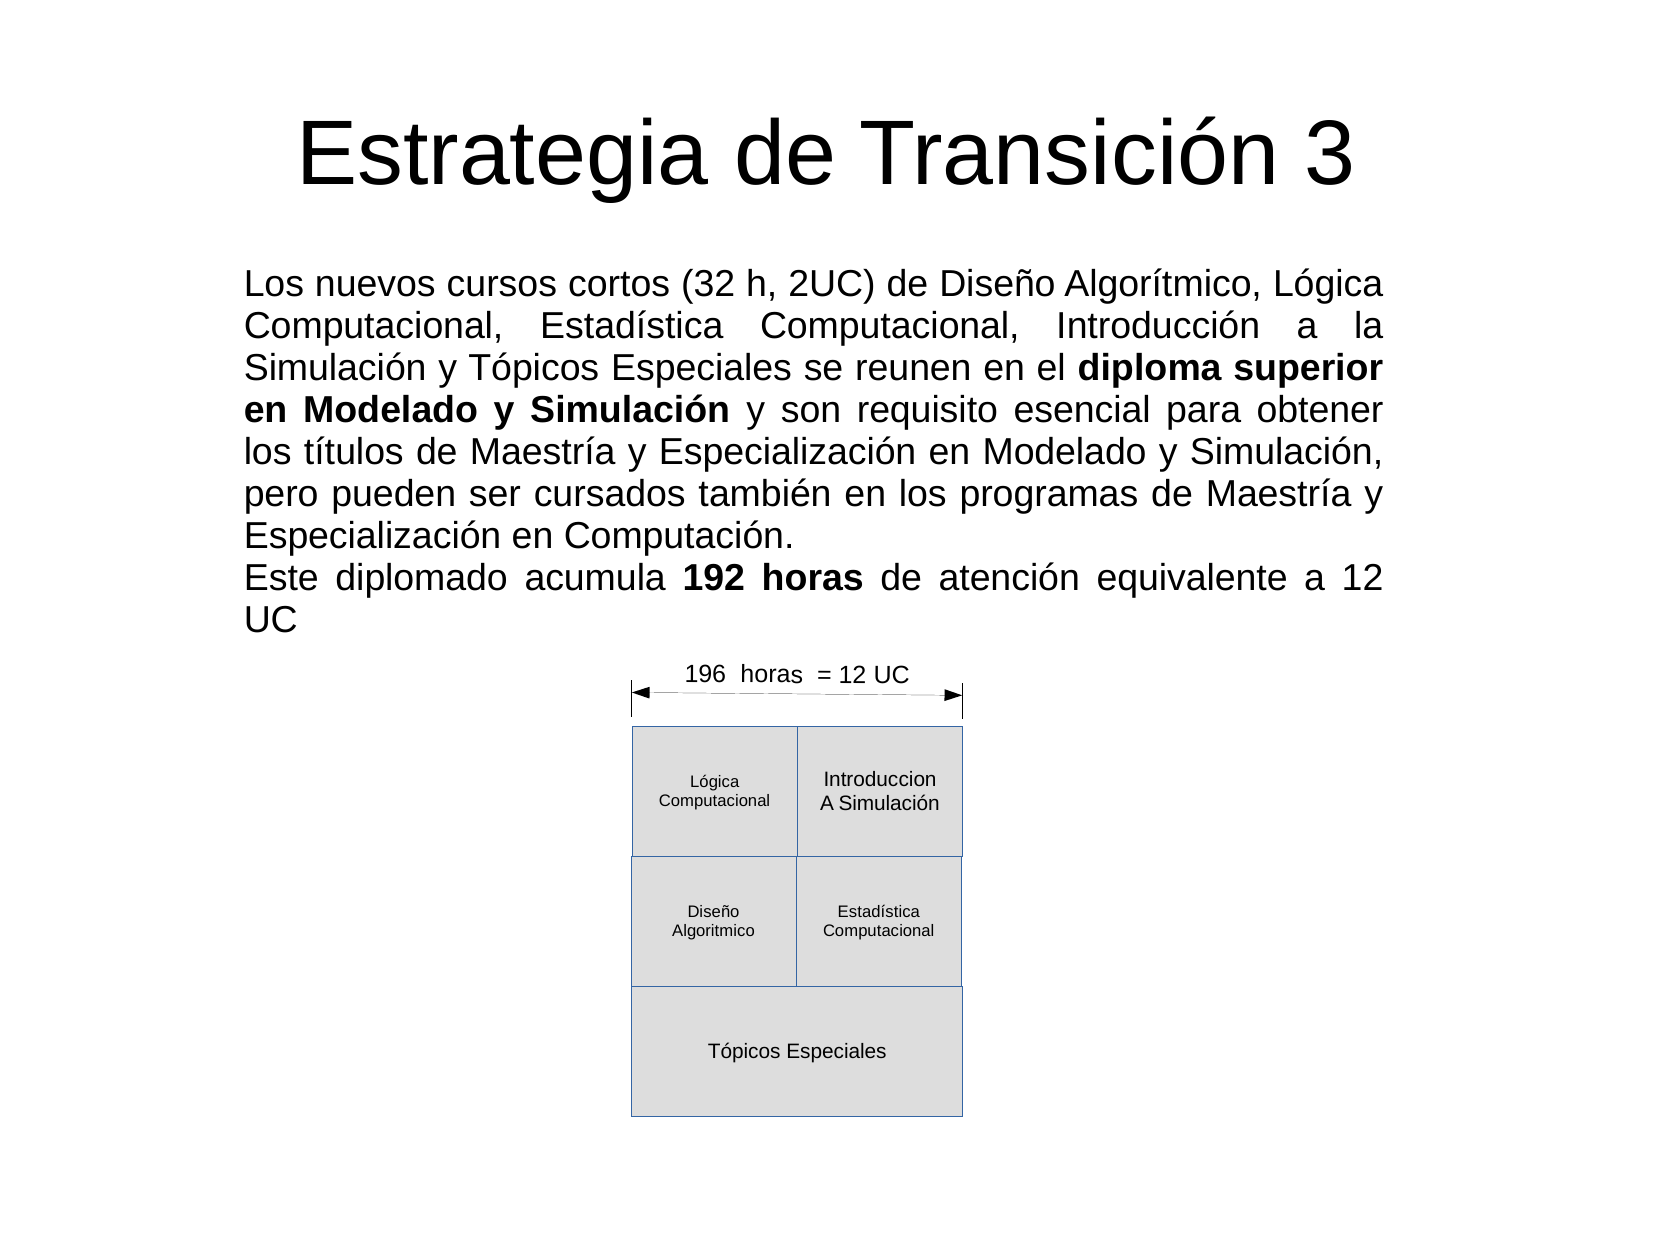

# Estrategia de Transición 3
Los nuevos cursos cortos (32 h, 2UC) de Diseño Algorítmico, Lógica Computacional, Estadística Computacional, Introducción a la Simulación y Tópicos Especiales se reunen en el diploma superior en Modelado y Simulación y son requisito esencial para obtener los títulos de Maestría y Especialización en Modelado y Simulación, pero pueden ser cursados también en los programas de Maestría y Especialización en Computación.
Este diplomado acumula 192 horas de atención equivalente a 12 UC
Lógica
Computacional
Introduccion
A Simulación
Diseño
Algoritmico
Estadística
Computacional
Tópicos Especiales